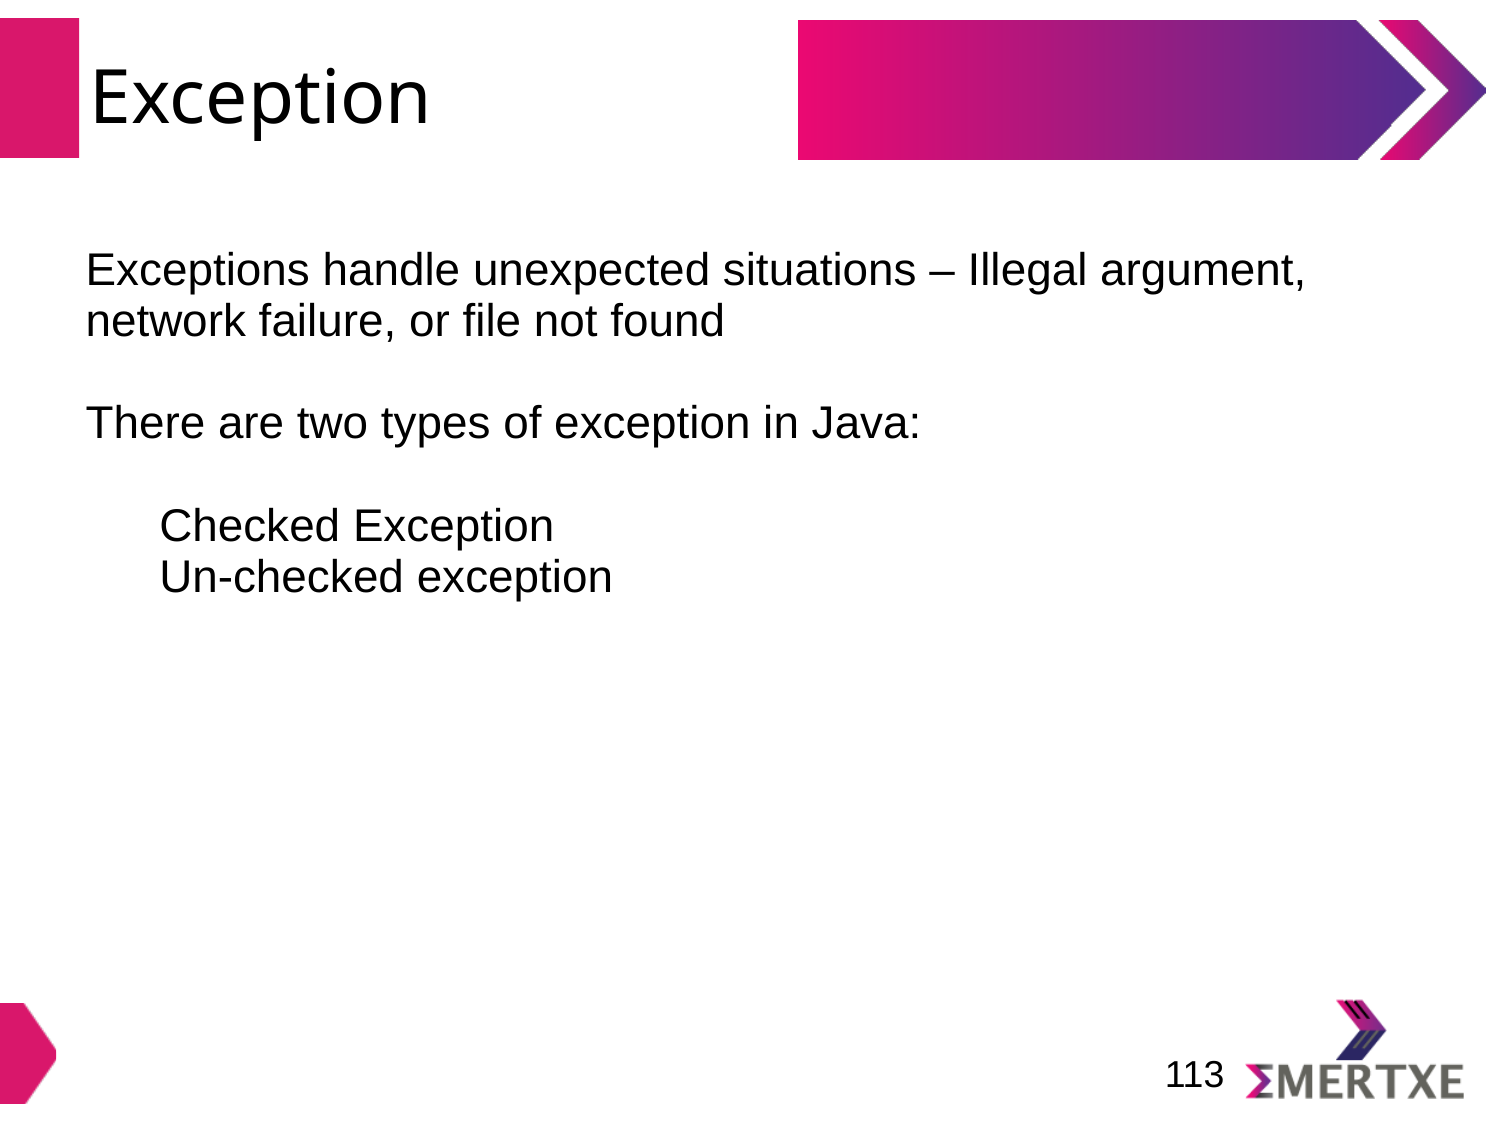

Exception
Exceptions handle unexpected situations – Illegal argument, network failure, or file not found
There are two types of exception in Java:
	Checked Exception
	Un-checked exception